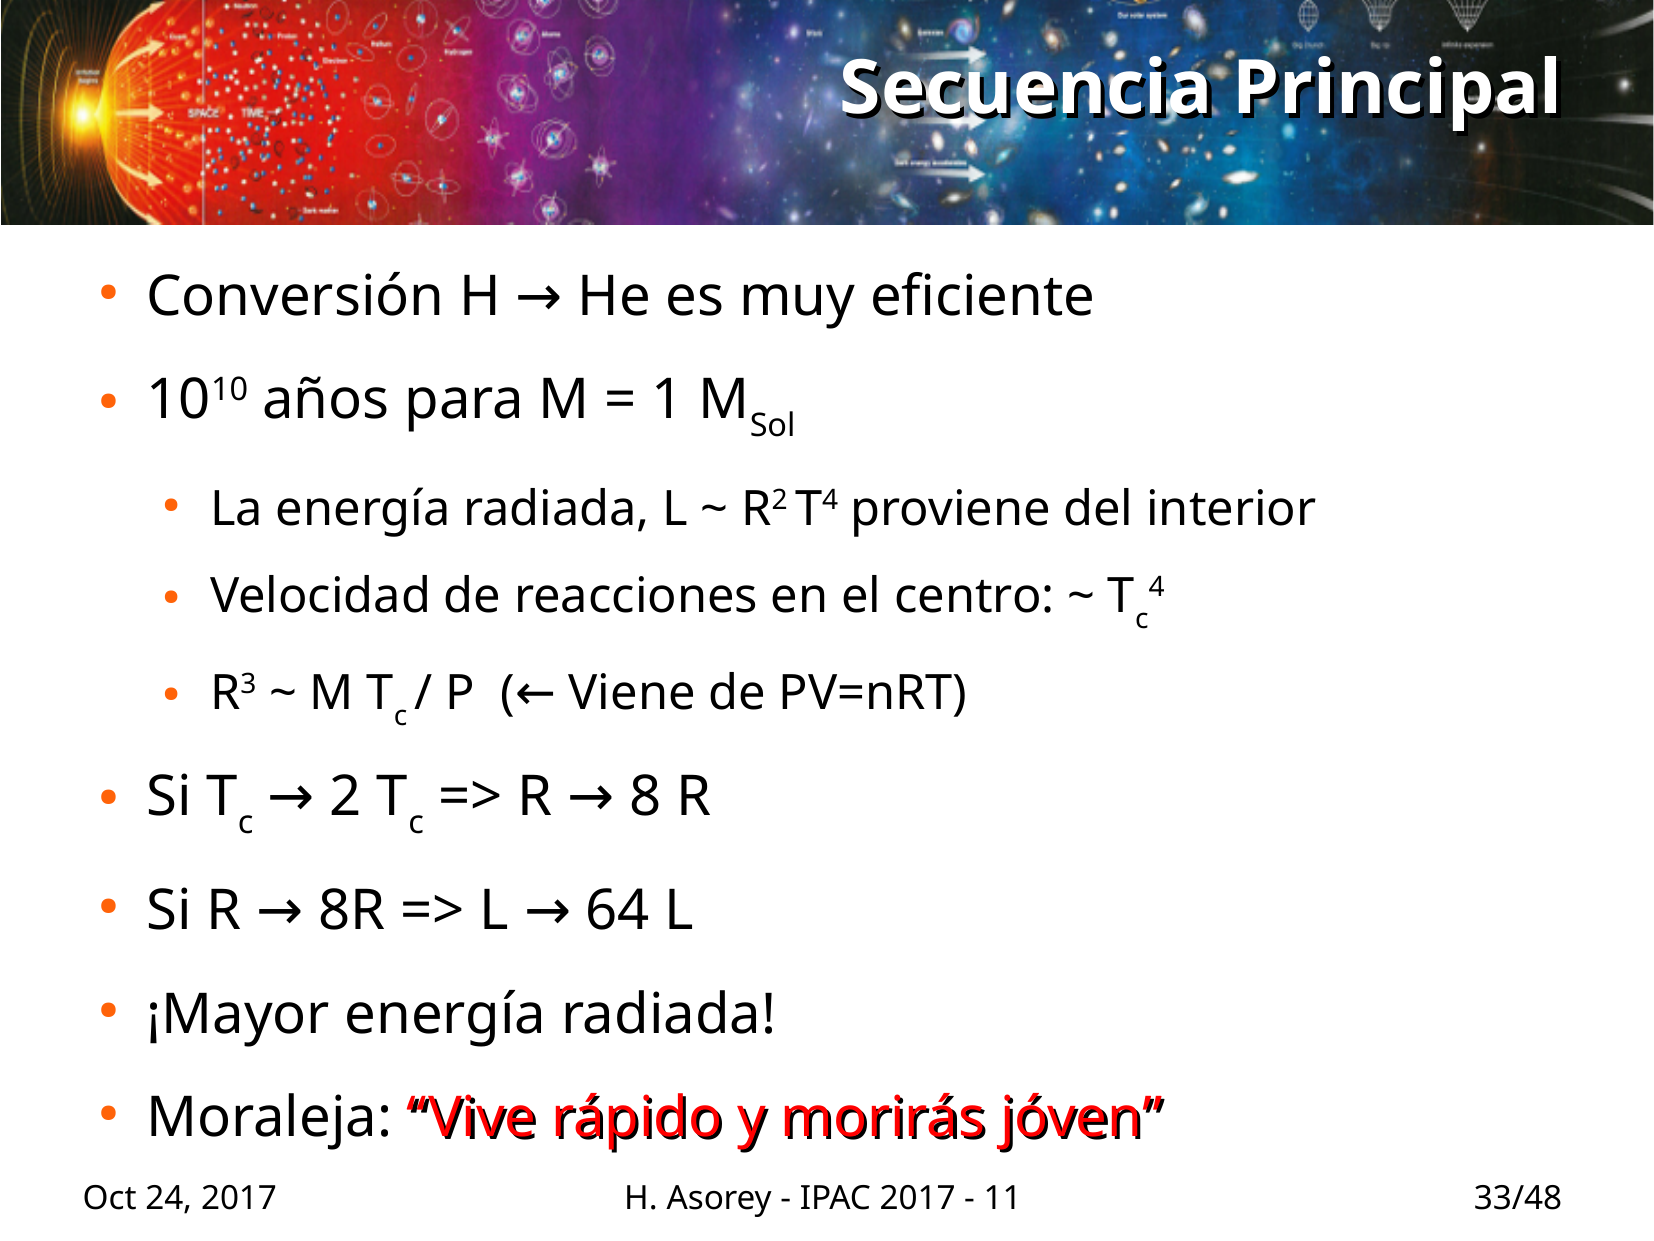

# Secuencia Principal
Conversión H → He es muy eficiente
1010 años para M = 1 MSol
La energía radiada, L ~ R2 T4 proviene del interior
Velocidad de reacciones en el centro: ~ Tc4
R3 ~ M Tc / P (← Viene de PV=nRT)
Si Tc → 2 Tc => R → 8 R
Si R → 8R => L → 64 L
¡Mayor energía radiada!
Moraleja: “Vive rápido y morirás jóven”
Oct 24, 2017
H. Asorey - IPAC 2017 - 11
33